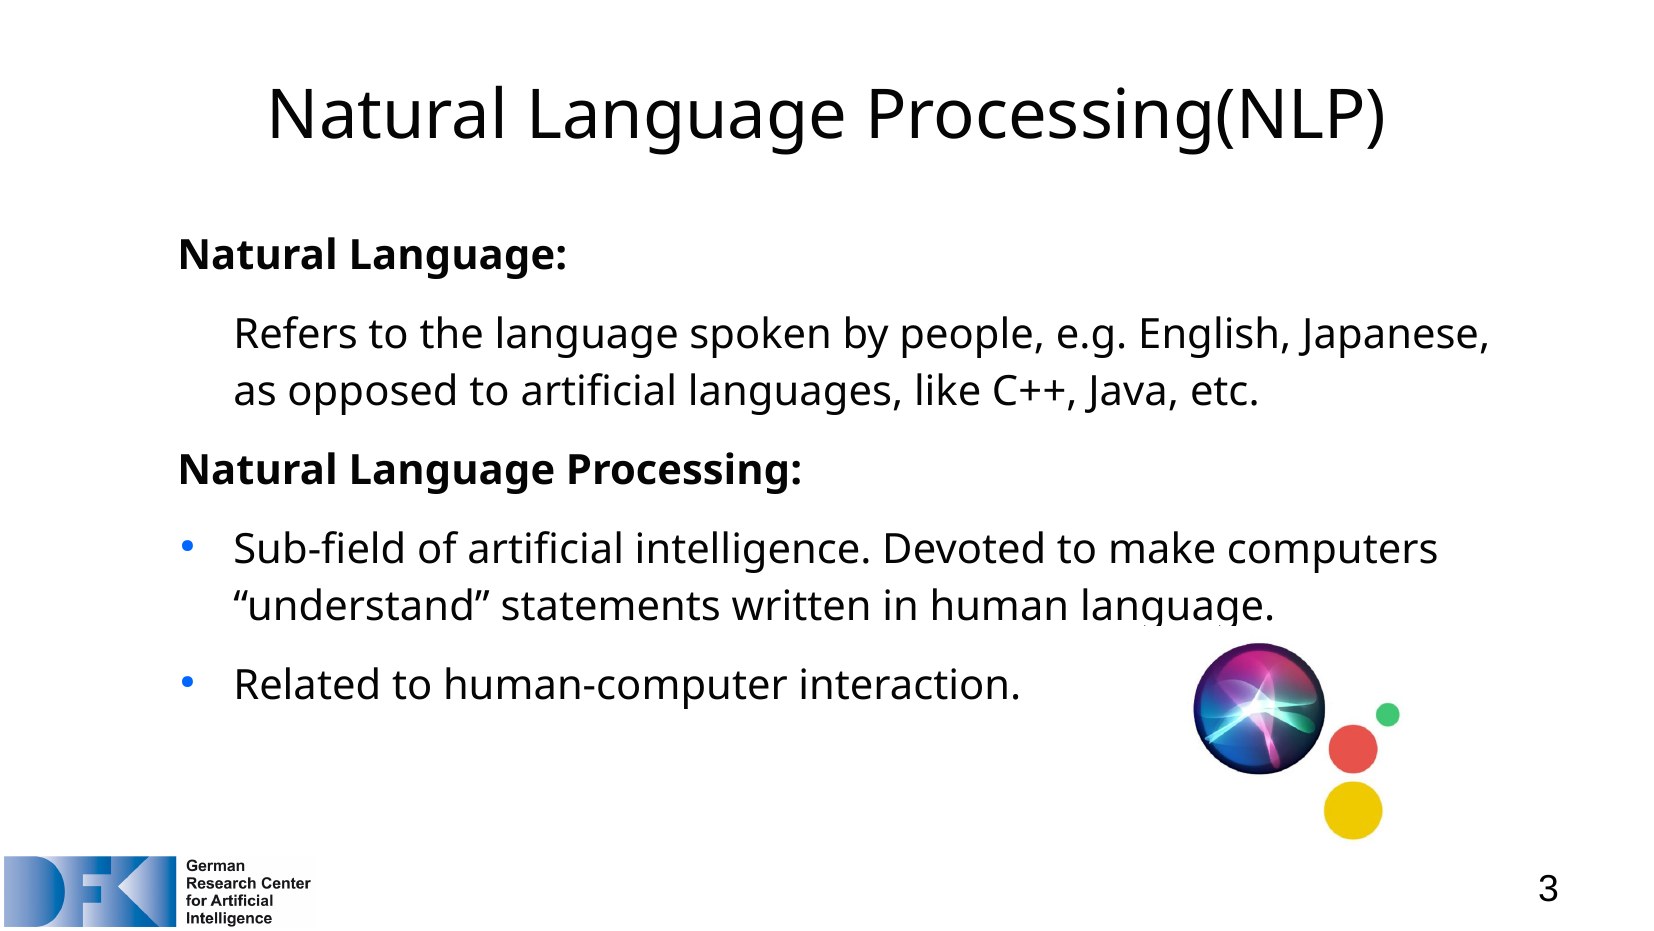

# Natural Language Processing(NLP)
Natural Language:
Refers to the language spoken by people, e.g. English, Japanese, as opposed to artificial languages, like C++, Java, etc.
Natural Language Processing:
Sub-field of artificial intelligence. Devoted to make computers “understand” statements written in human language.
Related to human-computer interaction.